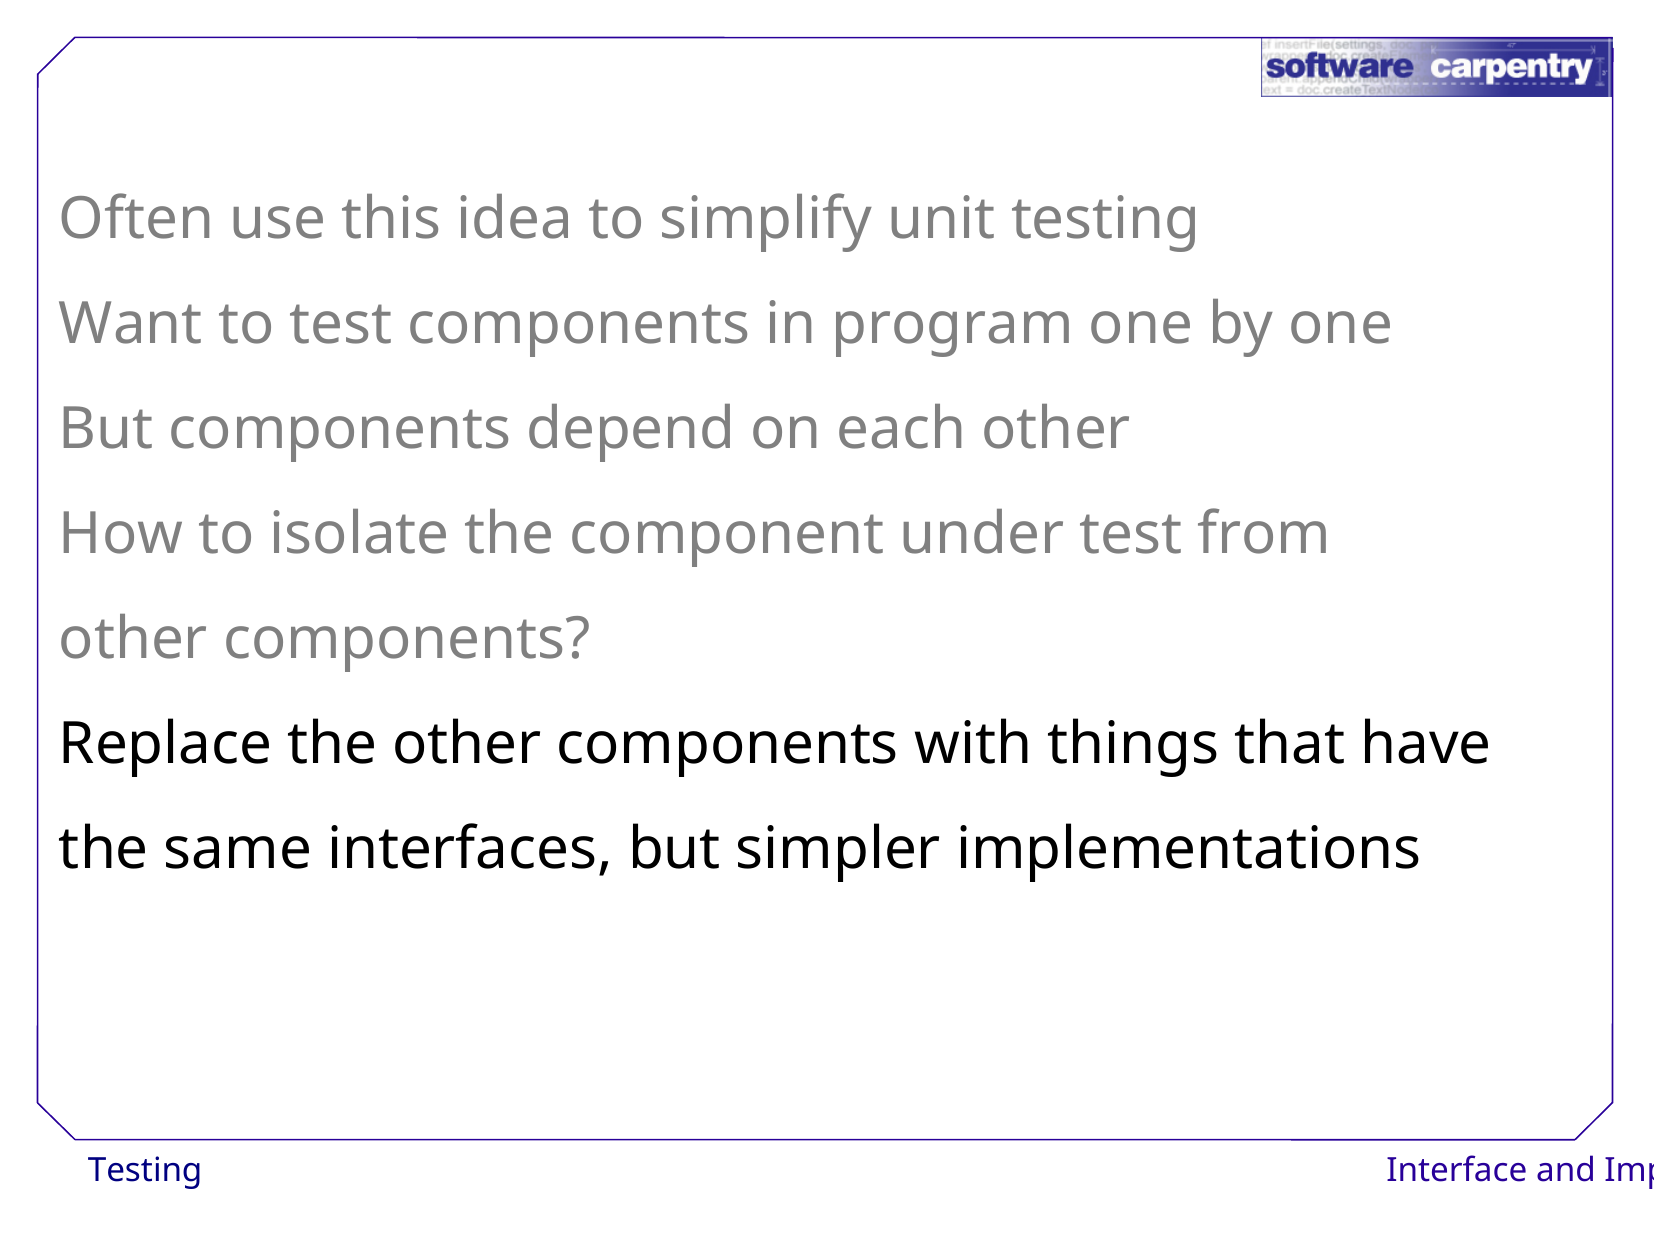

Often use this idea to simplify unit testing
Want to test components in program one by one
But components depend on each other
How to isolate the component under test from
other components?
Replace the other components with things that have
the same interfaces, but simpler implementations